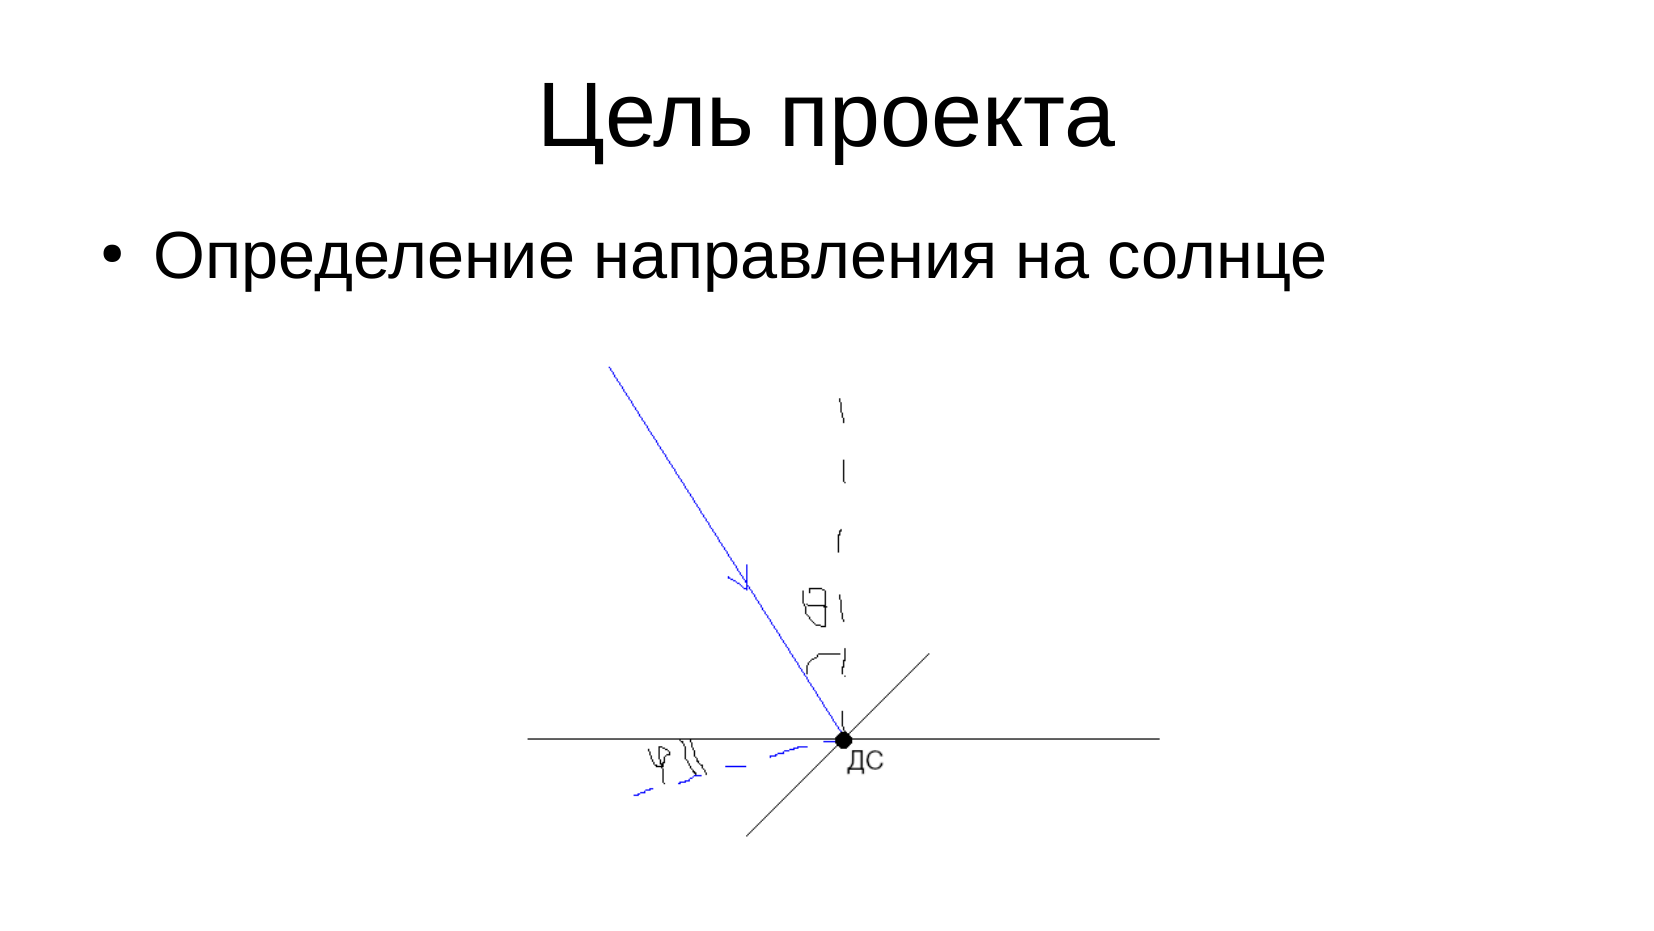

# Цель проекта
Определение направления на солнце